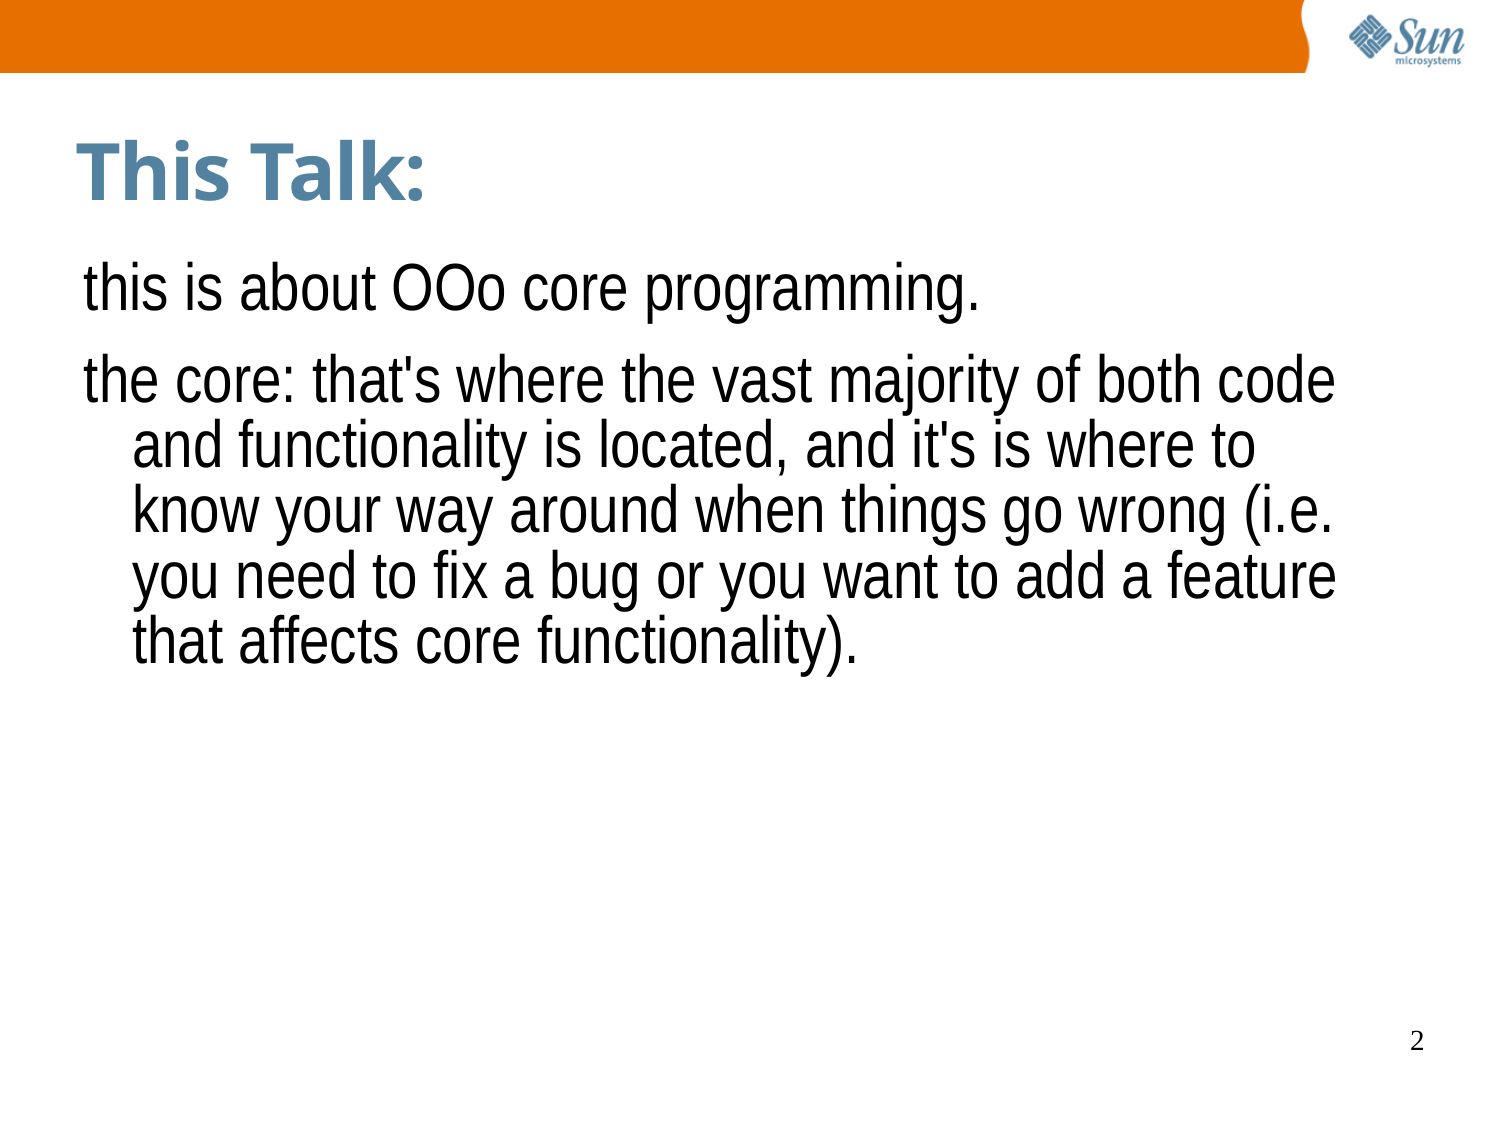

# This Talk:
this is about OOo core programming.
the core: that's where the vast majority of both code and functionality is located, and it's is where to know your way around when things go wrong (i.e. you need to fix a bug or you want to add a feature that affects core functionality).
2